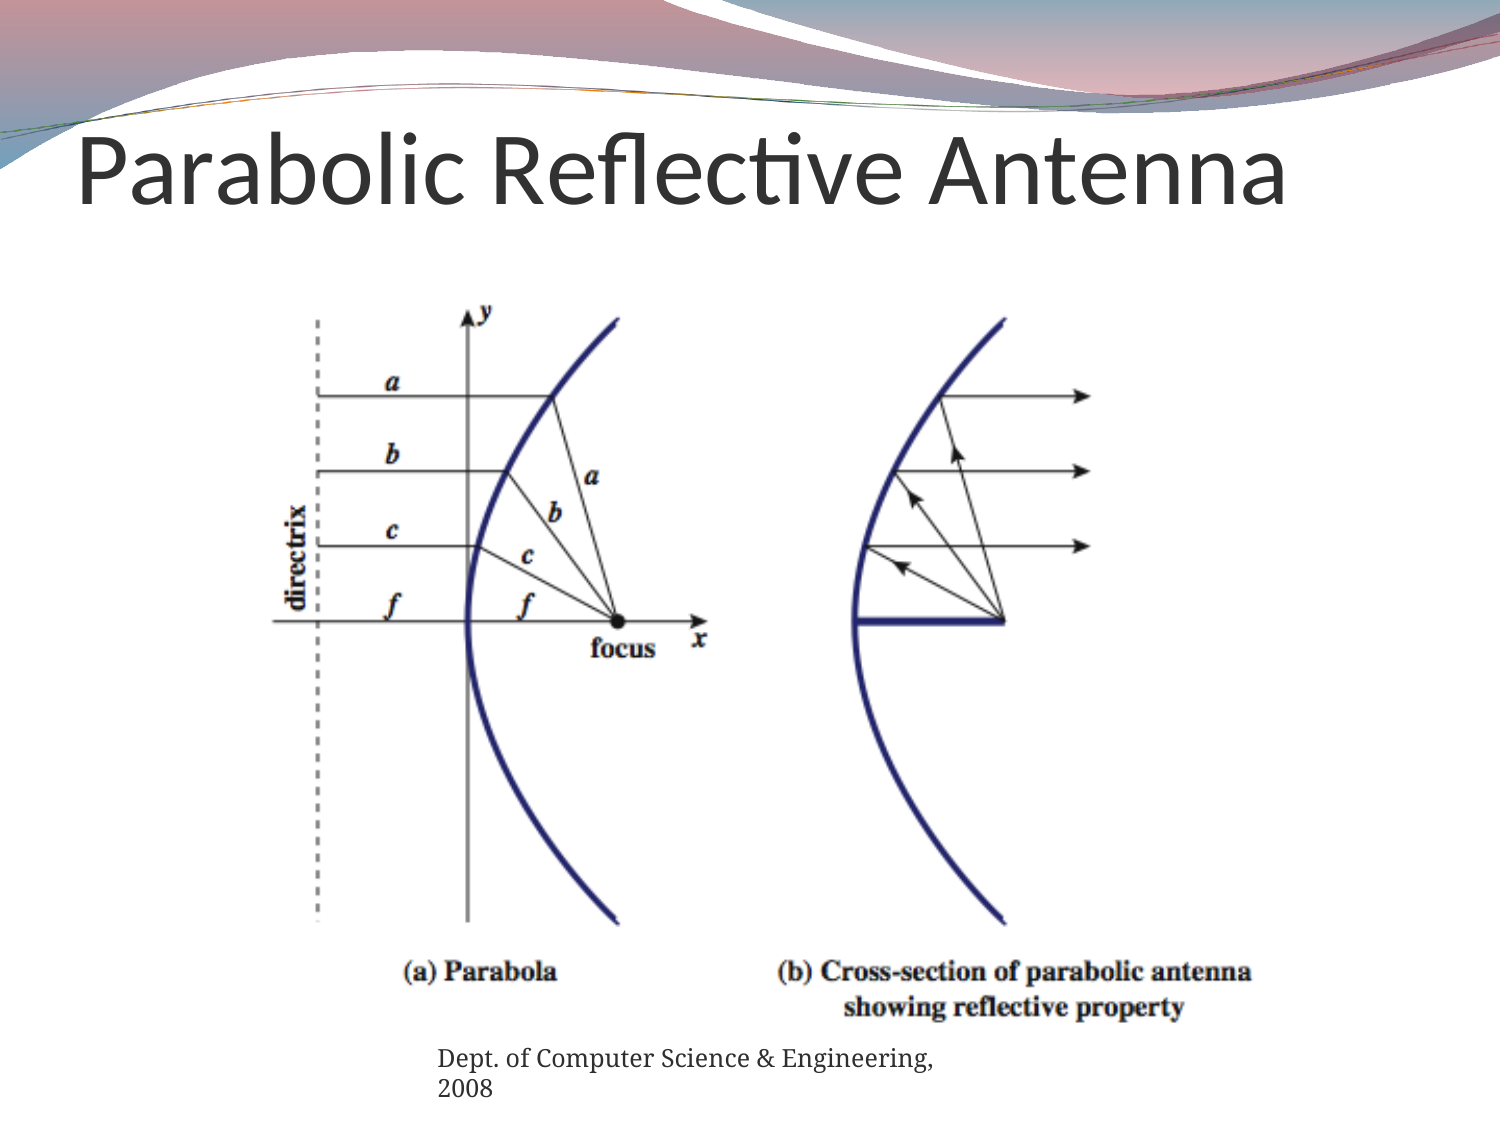

# Parabolic Reflective Antenna
Dept. of Computer Science & Engineering, 2008